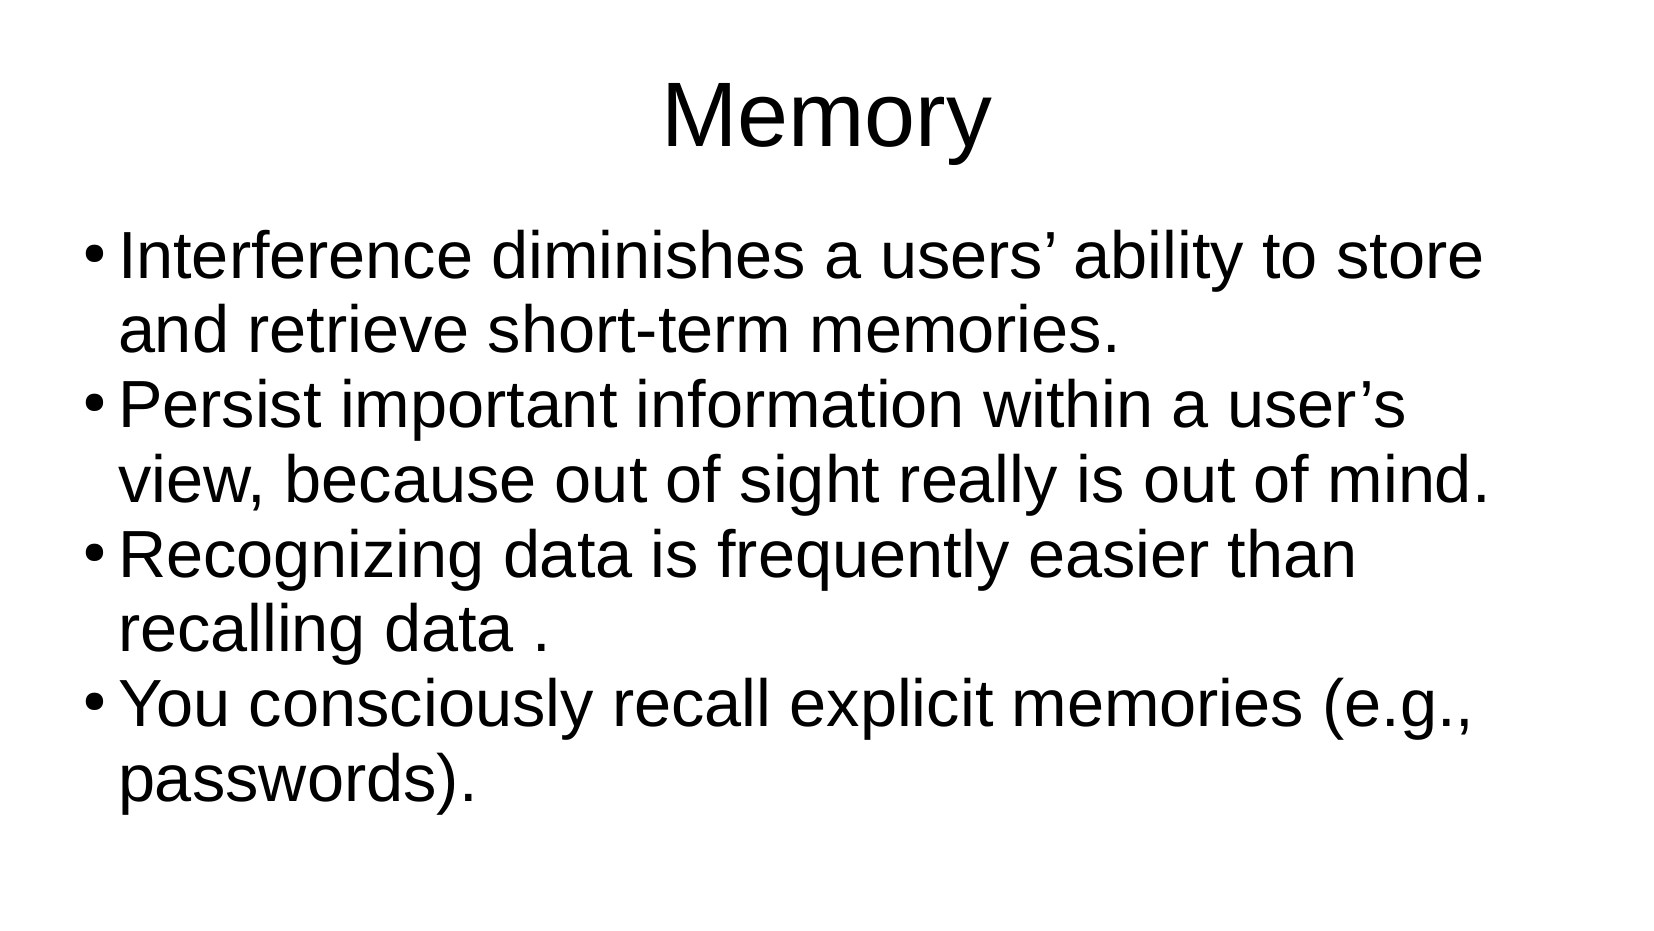

# Memory
Interference diminishes a users’ ability to store and retrieve short-term memories.
Persist important information within a user’s view, because out of sight really is out of mind.
Recognizing data is frequently easier than recalling data .
You consciously recall explicit memories (e.g., passwords).